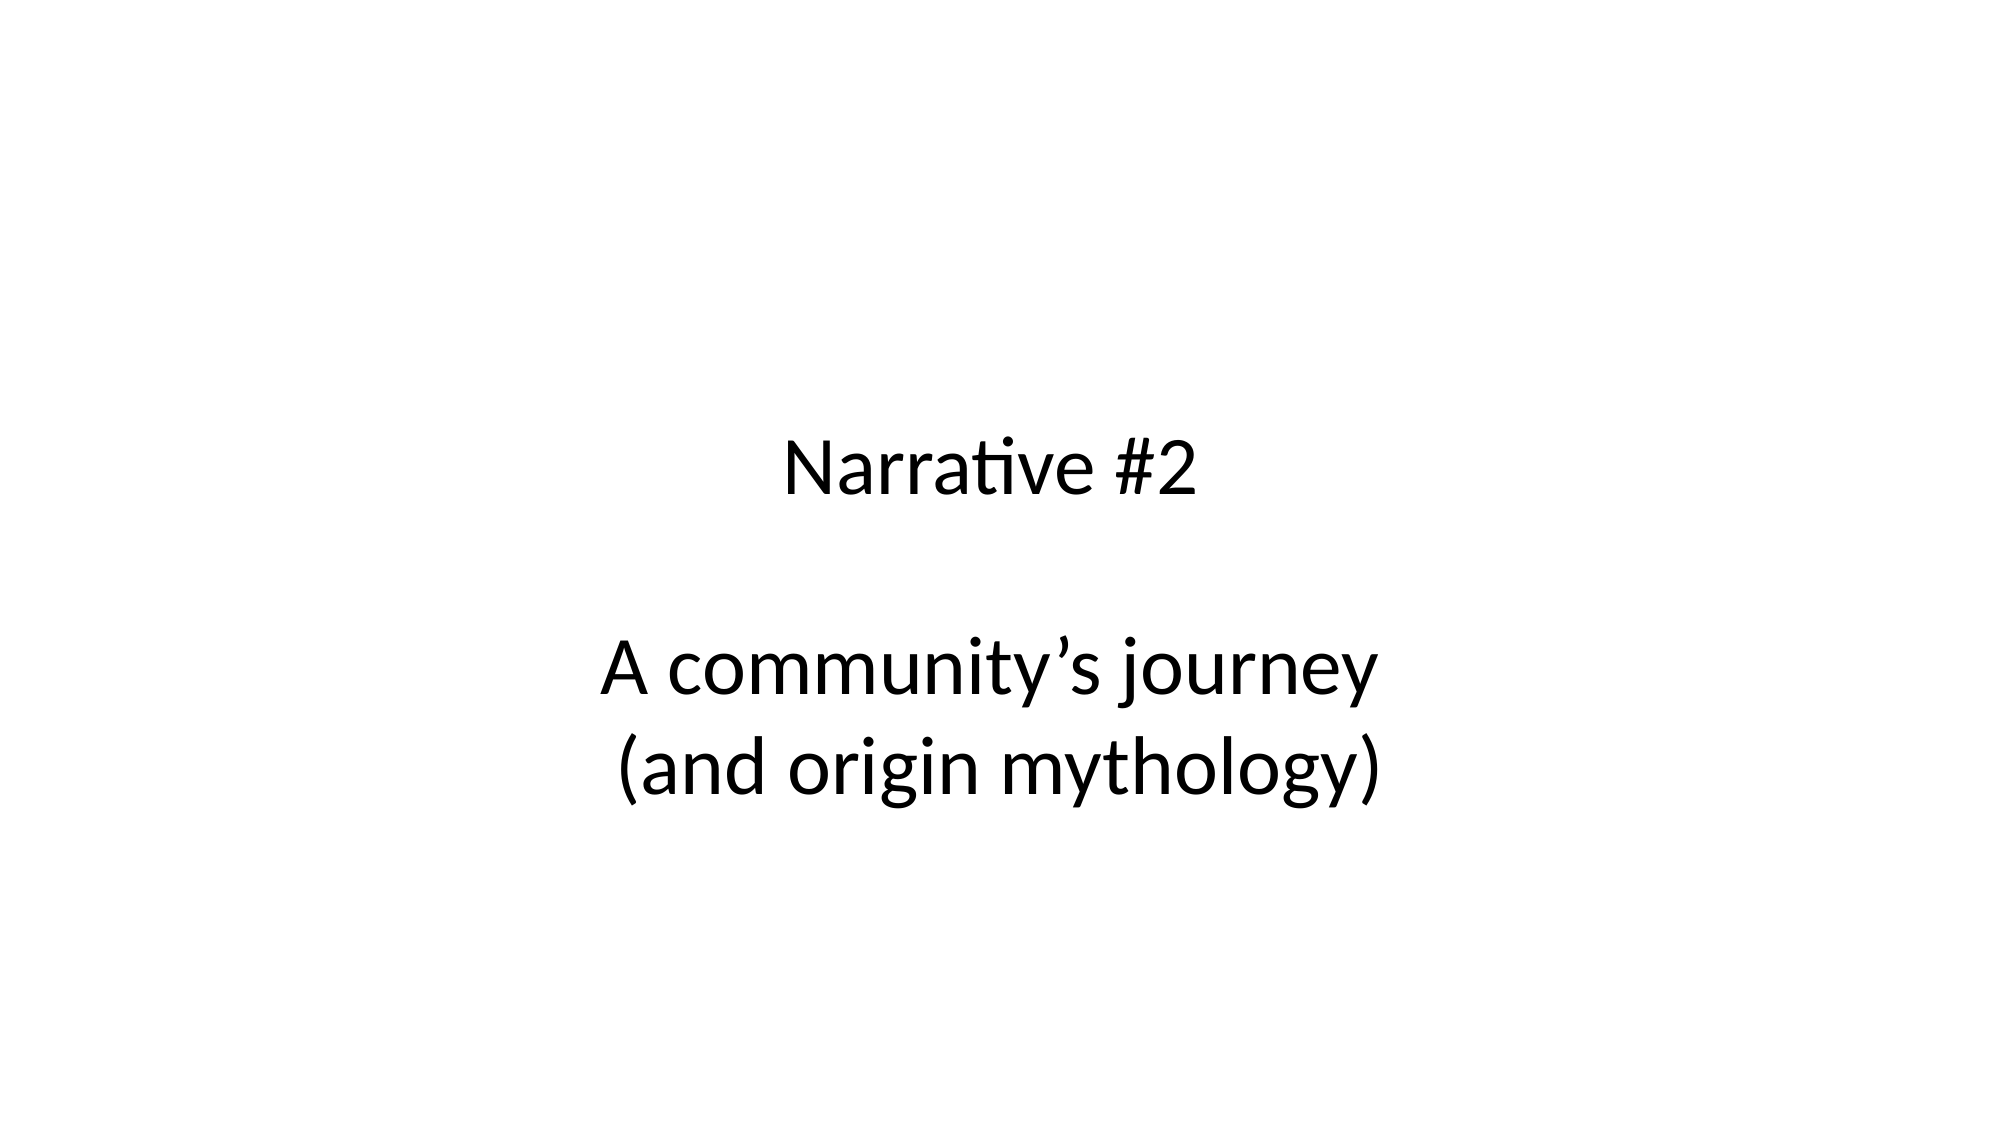

Narrative #2
A community’s journey
(and origin mythology)